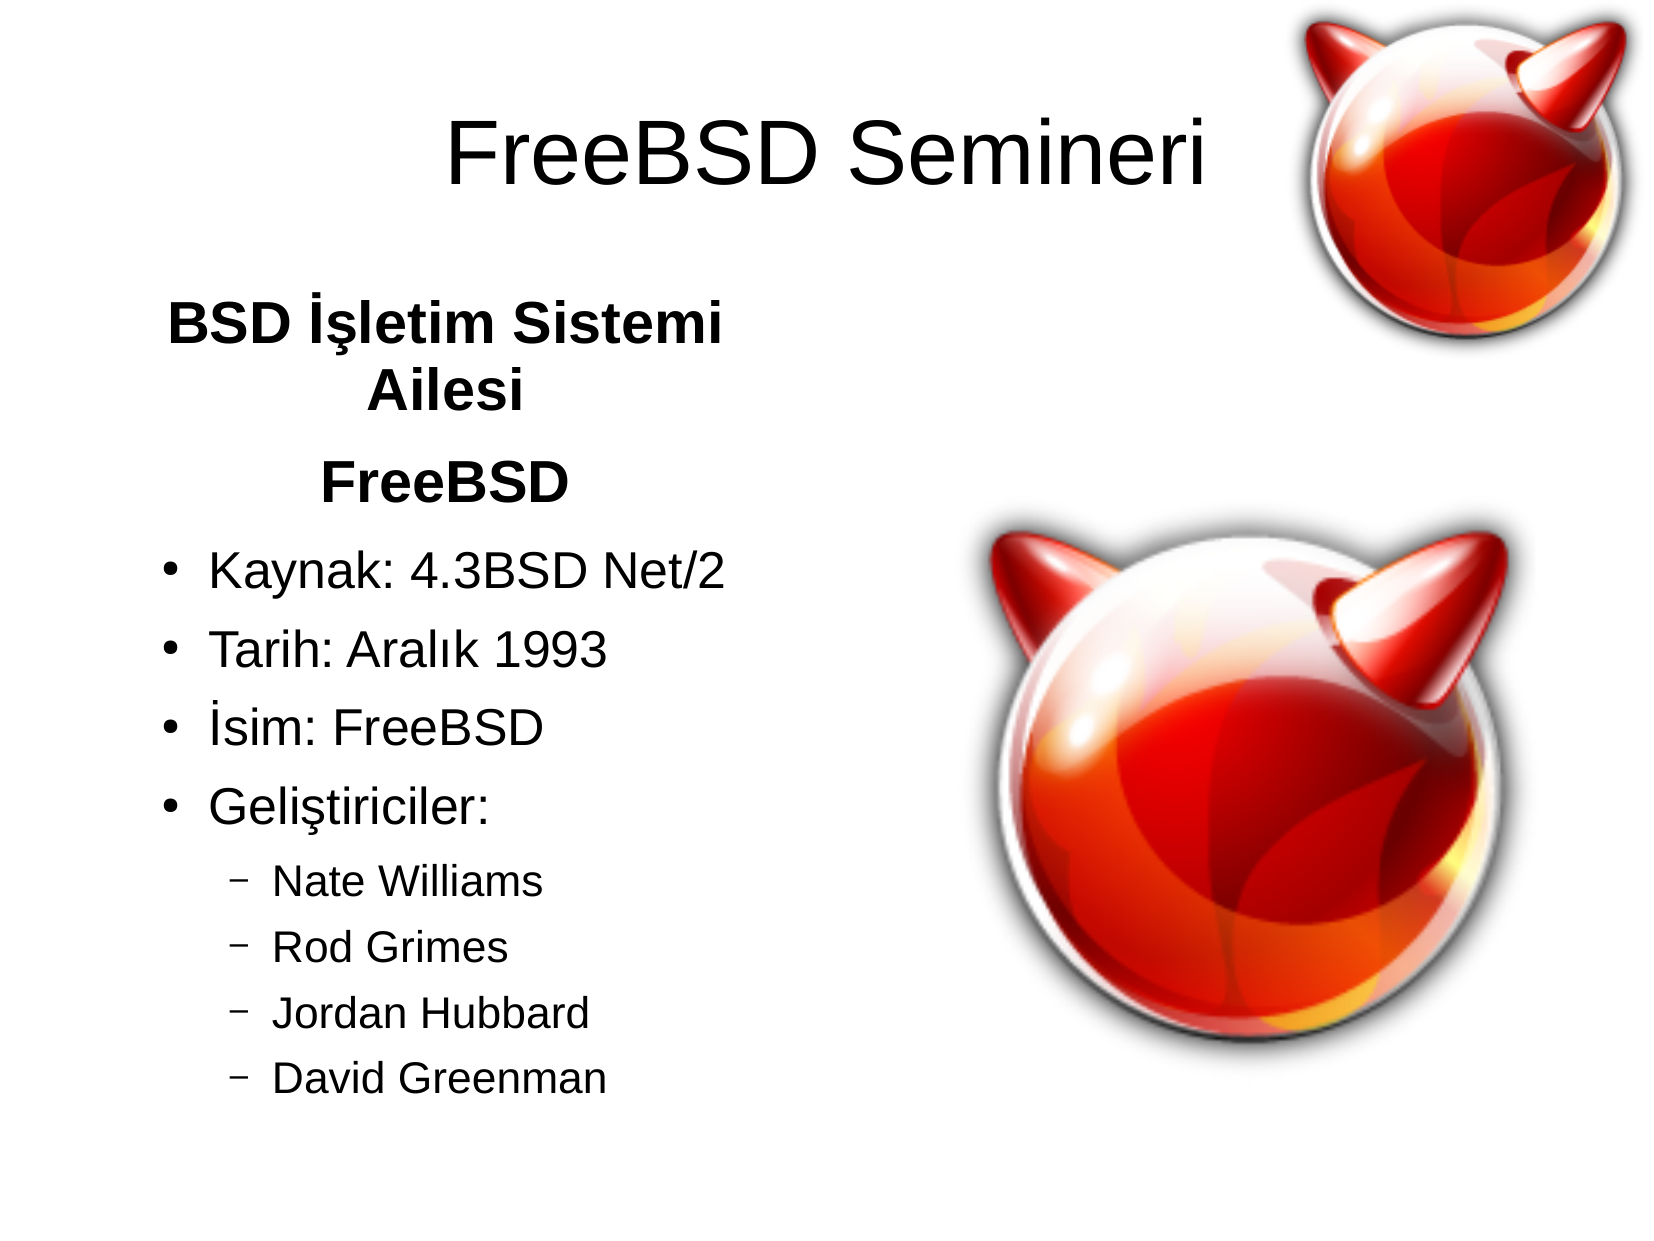

# FreeBSD Semineri
BSD İşletim Sistemi Ailesi
FreeBSD
Kaynak: 4.3BSD Net/2
Tarih: Aralık 1993
İsim: FreeBSD
Geliştiriciler:
Nate Williams
Rod Grimes
Jordan Hubbard
David Greenman